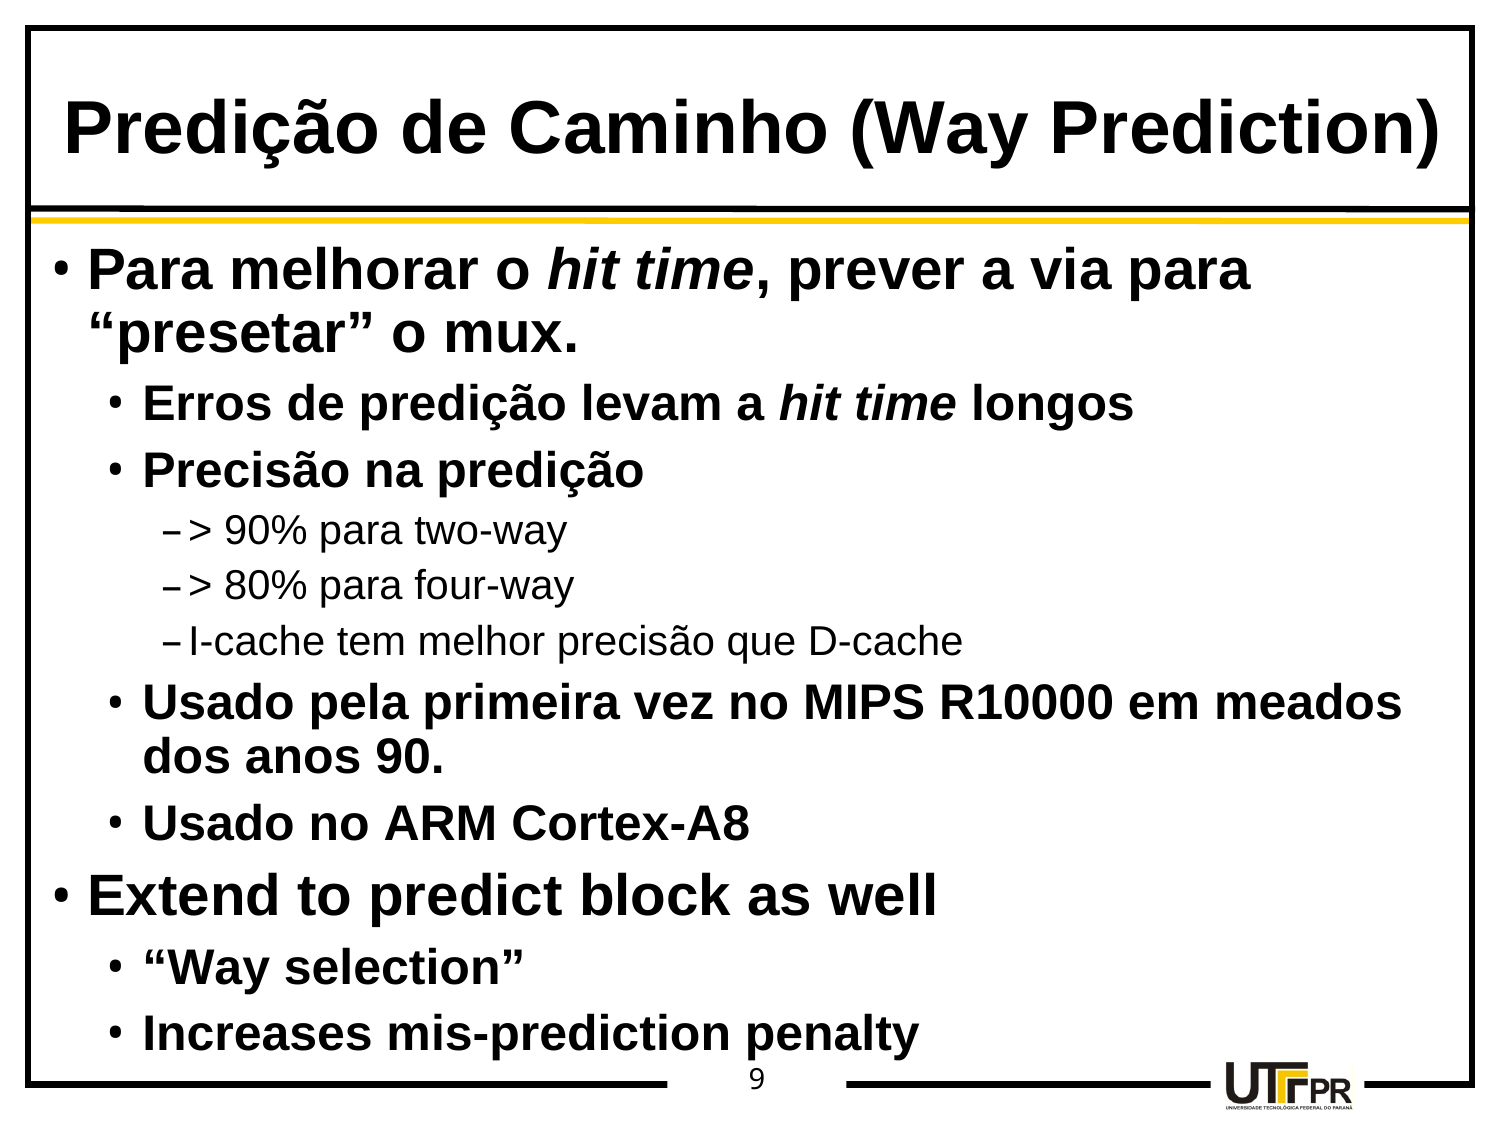

Predição de Caminho (Way Prediction)
# Para melhorar o hit time, prever a via para “presetar” o mux.
Erros de predição levam a hit time longos
Precisão na predição
> 90% para two-way
> 80% para four-way
I-cache tem melhor precisão que D-cache
Usado pela primeira vez no MIPS R10000 em meados dos anos 90.
Usado no ARM Cortex-A8
Extend to predict block as well
“Way selection”
Increases mis-prediction penalty